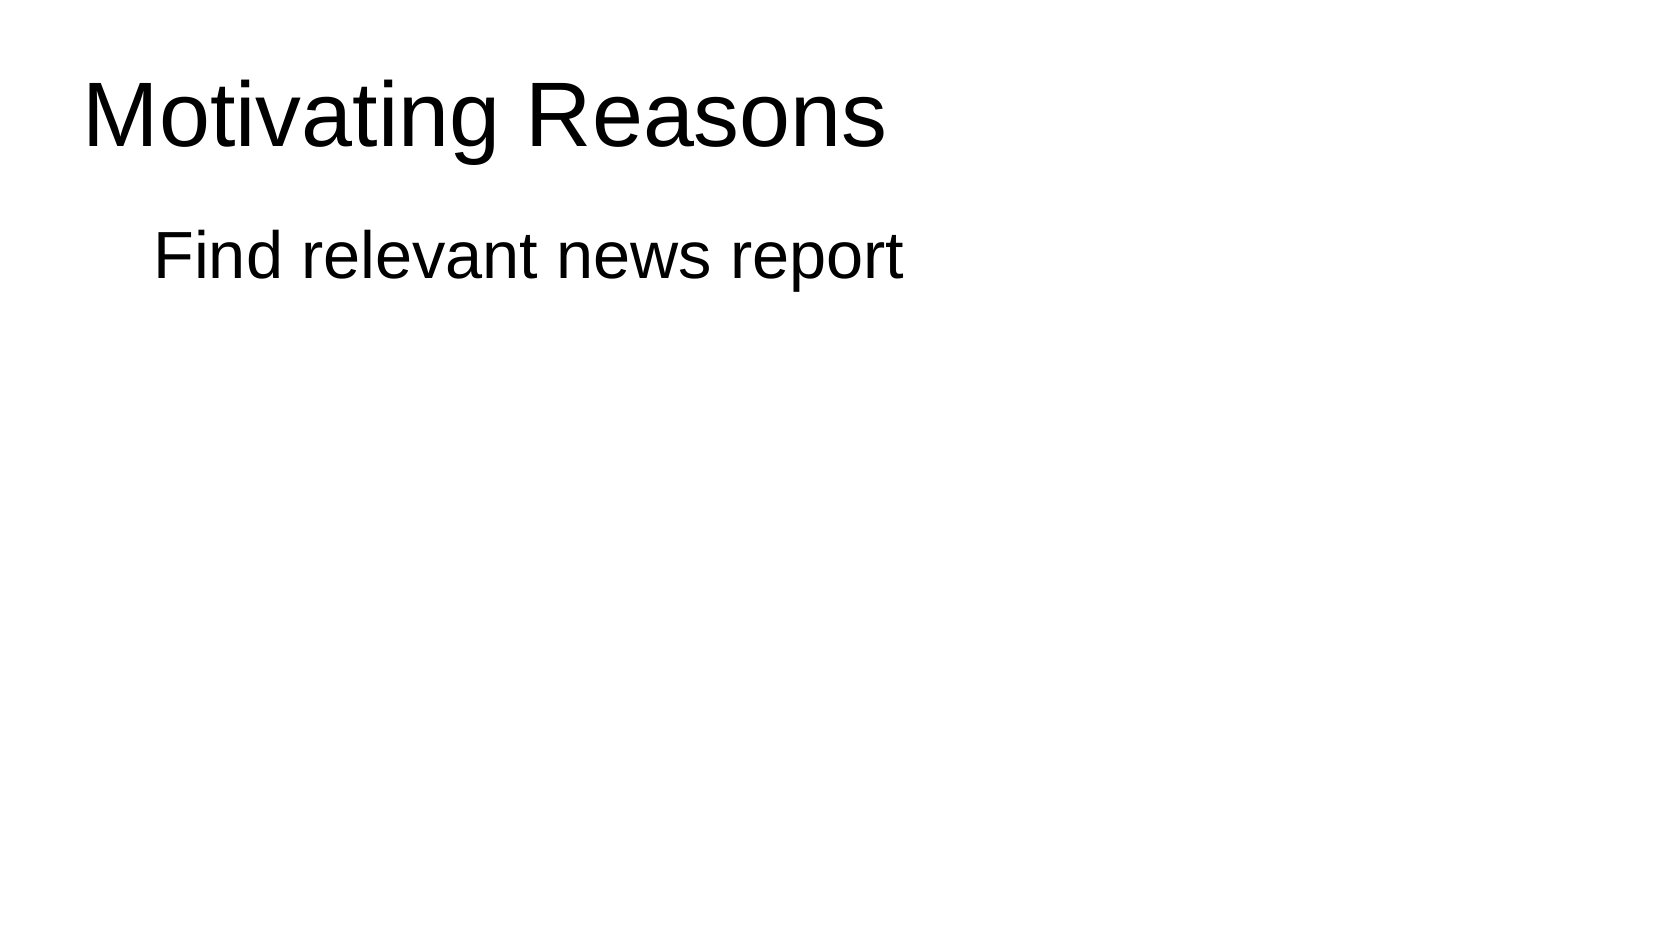

# Motivating Reasons
Find relevant news report